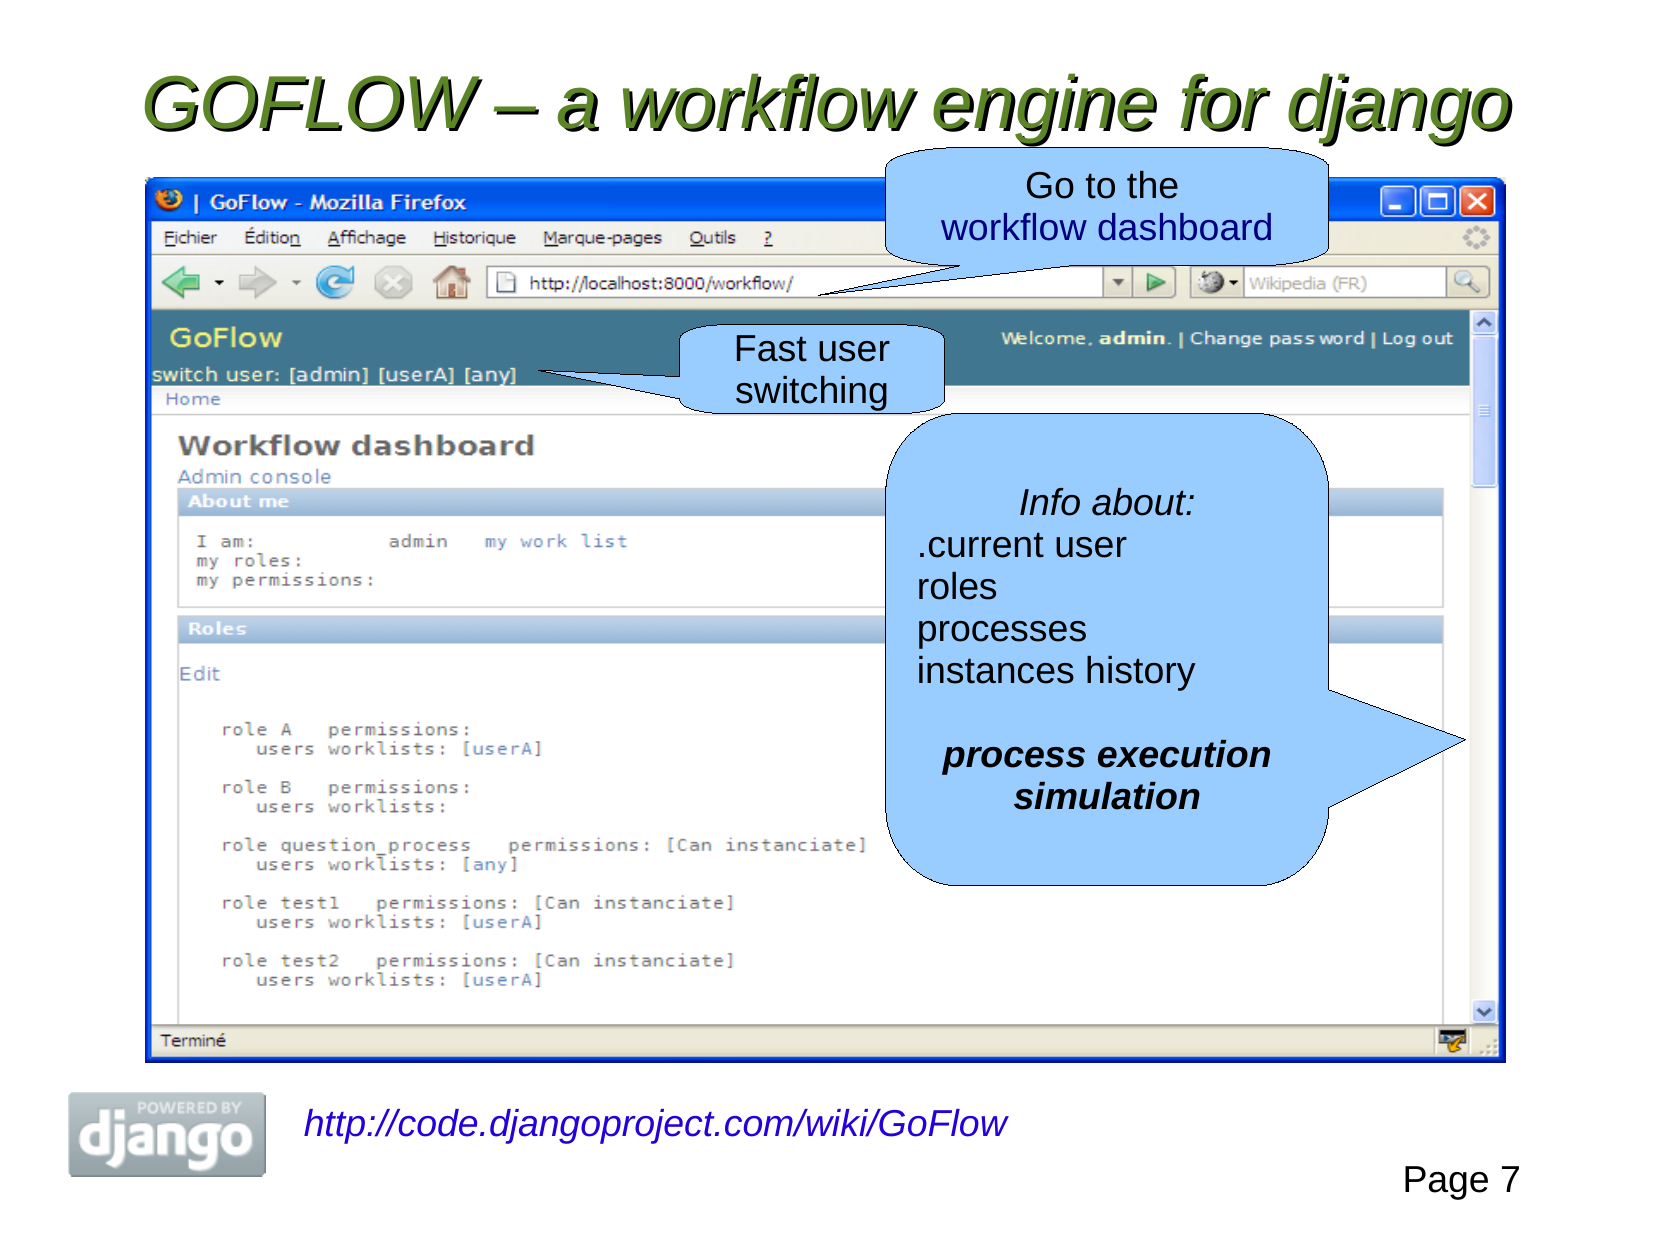

# GOFLOW – a workflow engine for django
Go to the workflow dashboard
Fast user switching
Info about:
.current user
roles
processes
instances history
process execution simulation
http://code.djangoproject.com/wiki/GoFlow
Page